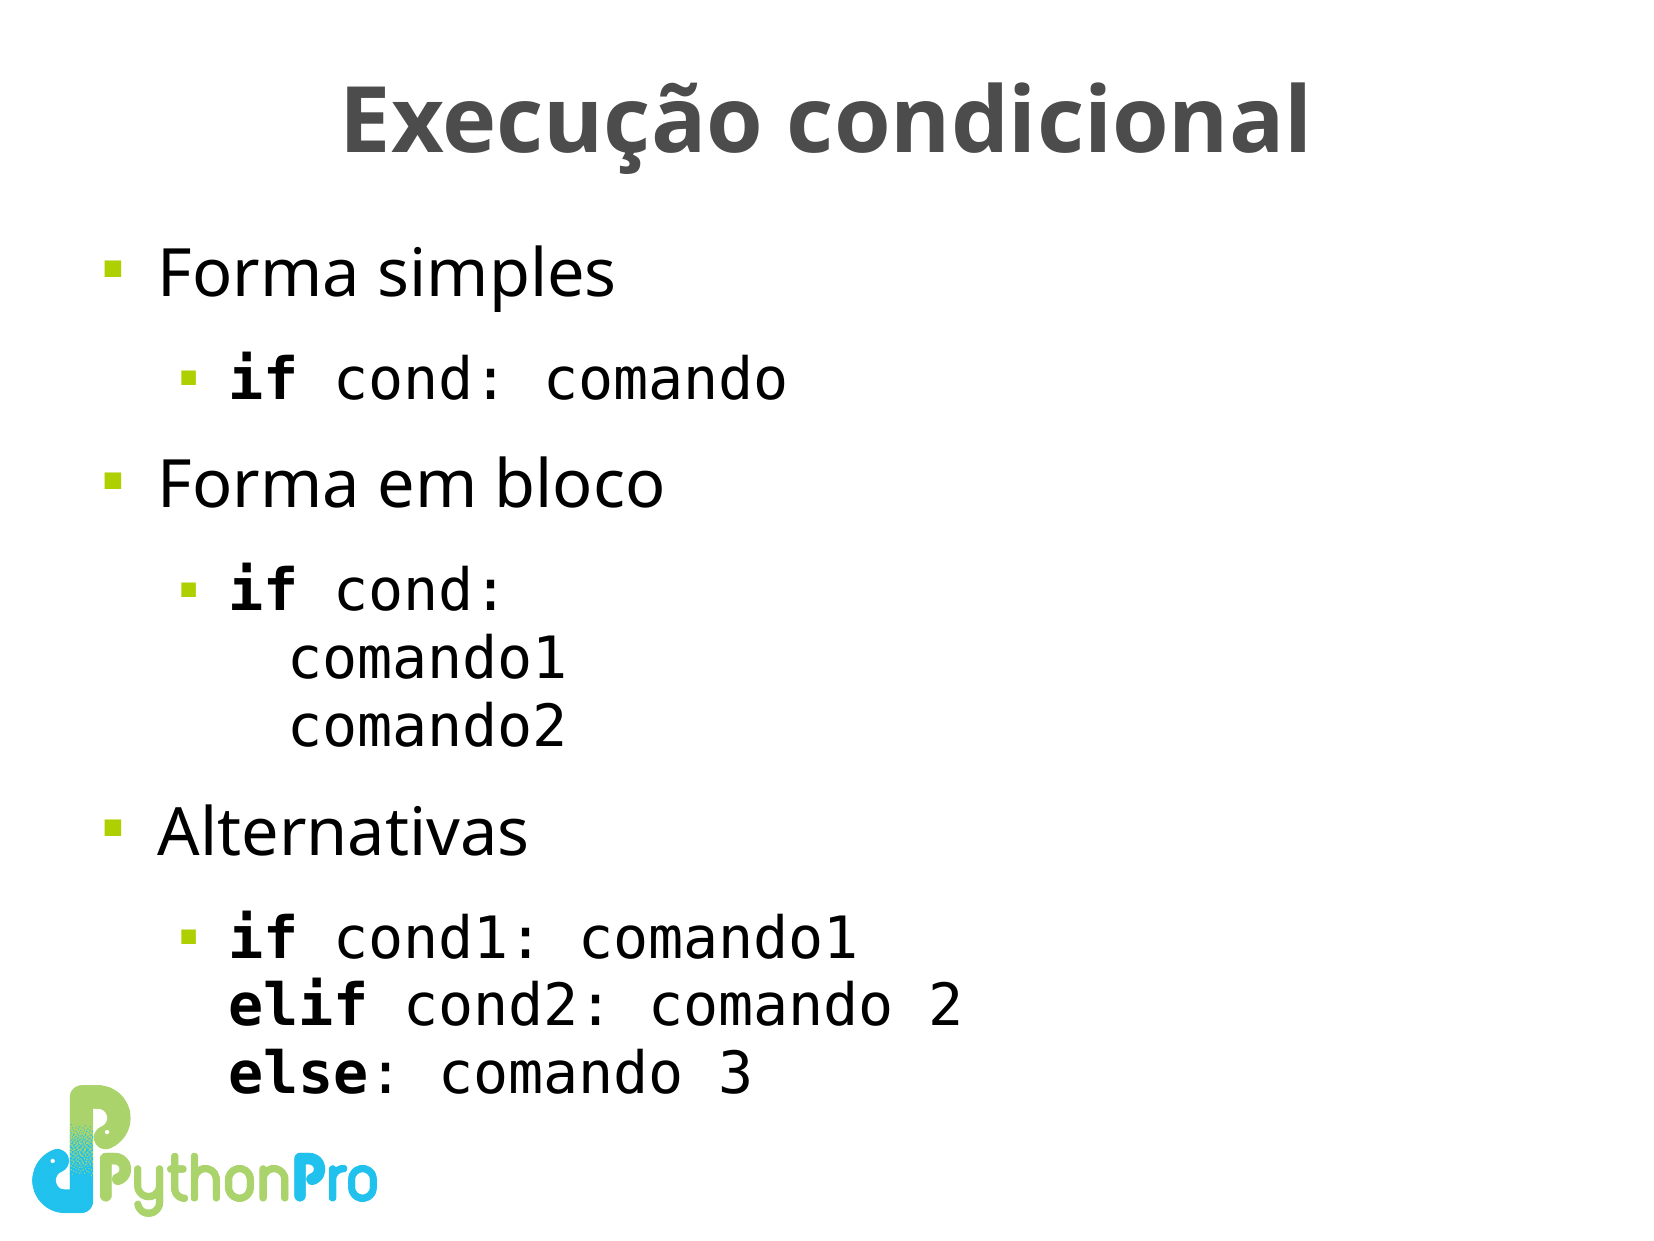

# Execução condicional
Forma simples
if cond: comando
Forma em bloco
if cond:
	comando1
	comando2
Alternativas
if cond1: comando1
elif cond2: comando 2
else: comando 3